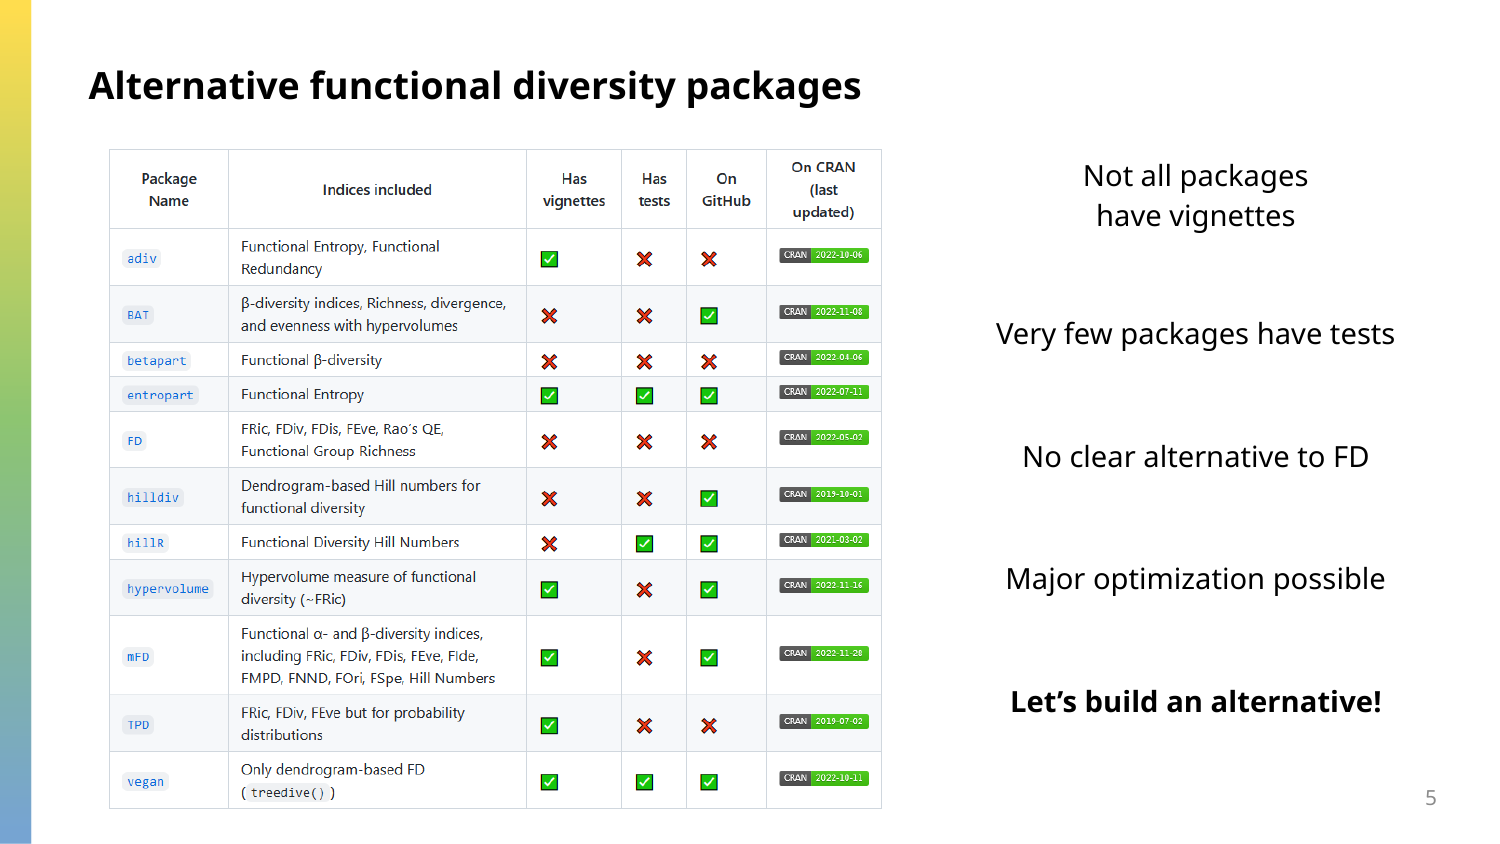

# Alternative functional diversity packages
Not all packages
have vignettes
Very few packages have tests
No clear alternative to FD
Major optimization possible
Let’s build an alternative!
5